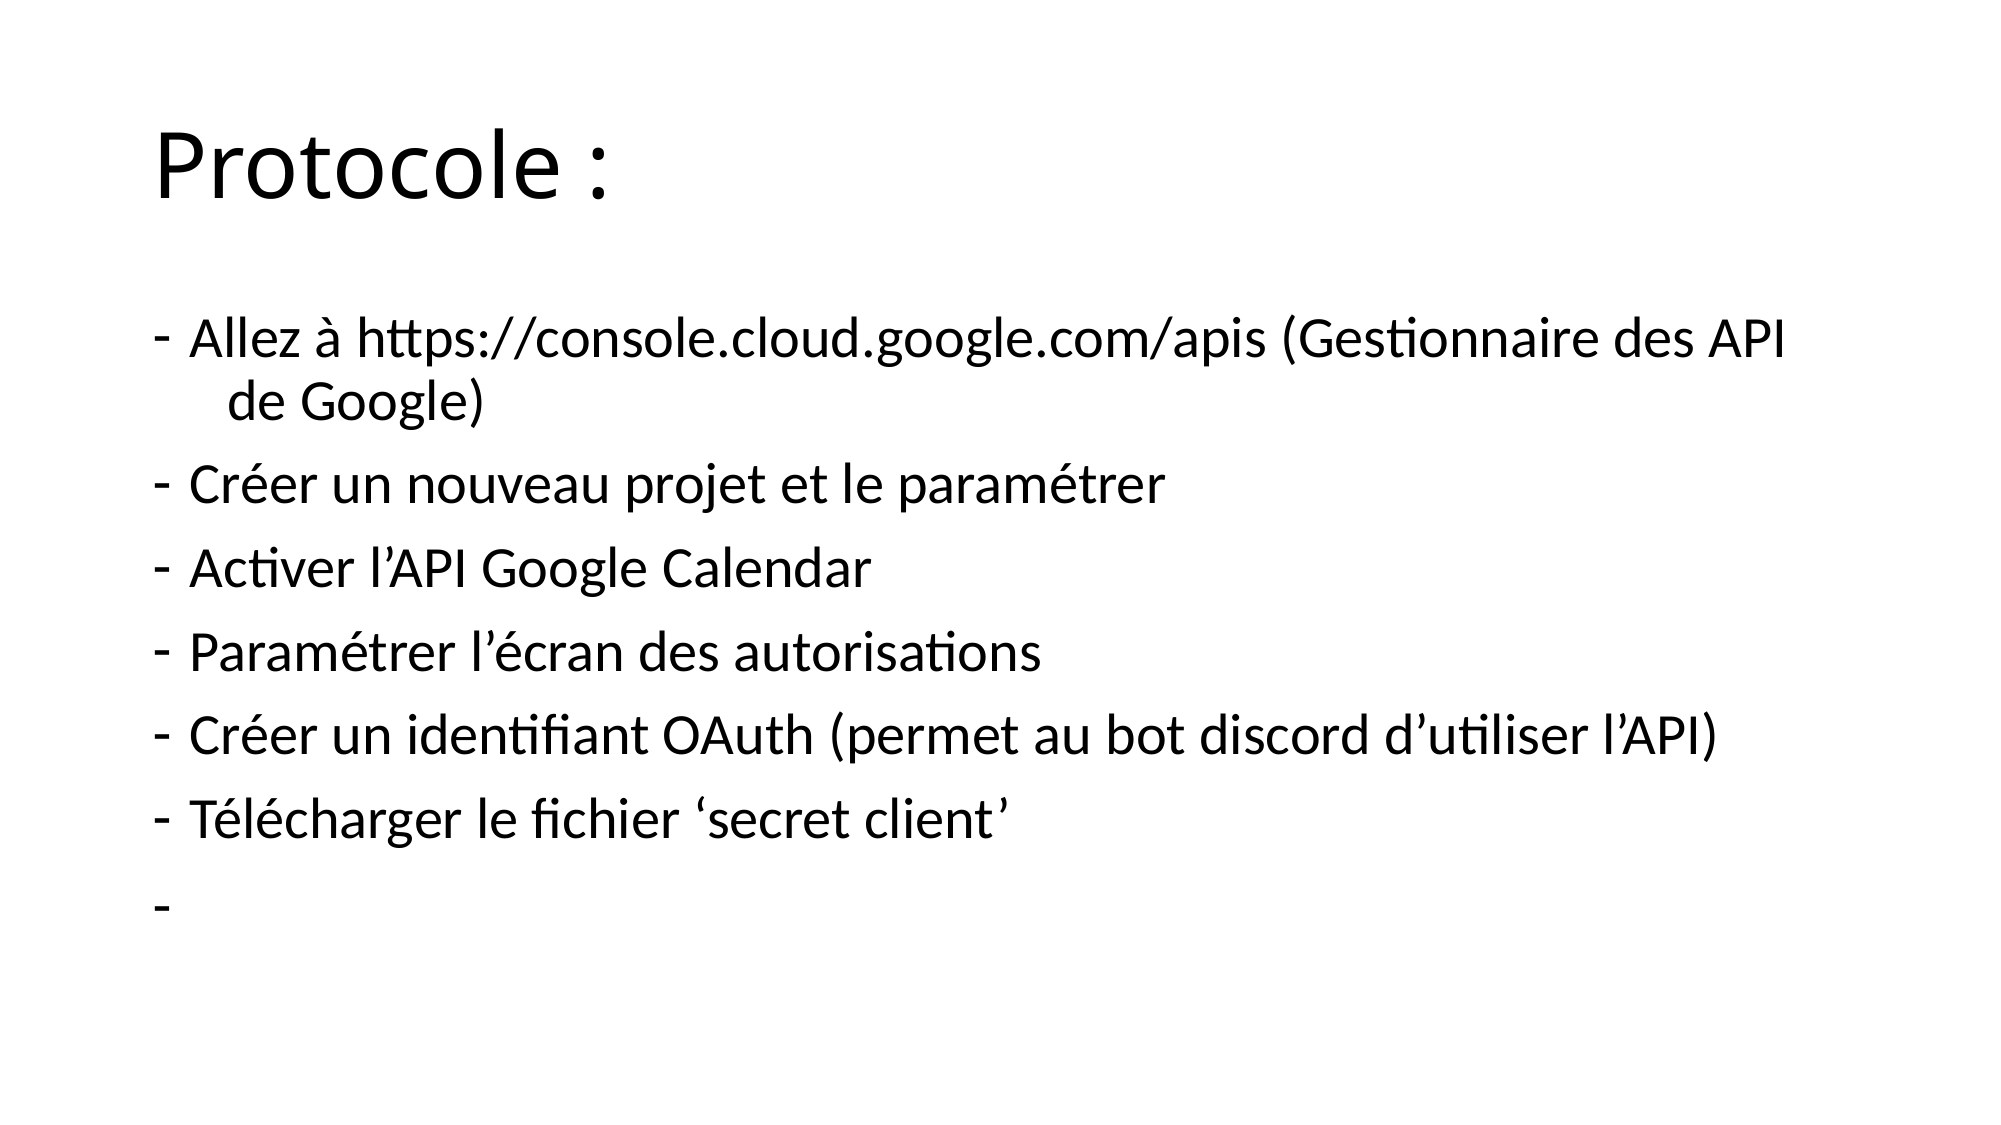

# Protocole :
Allez à https://console.cloud.google.com/apis (Gestionnaire des API de Google)
Créer un nouveau projet et le paramétrer
Activer l’API Google Calendar
Paramétrer l’écran des autorisations
Créer un identifiant OAuth (permet au bot discord d’utiliser l’API)
Télécharger le fichier ‘secret client’